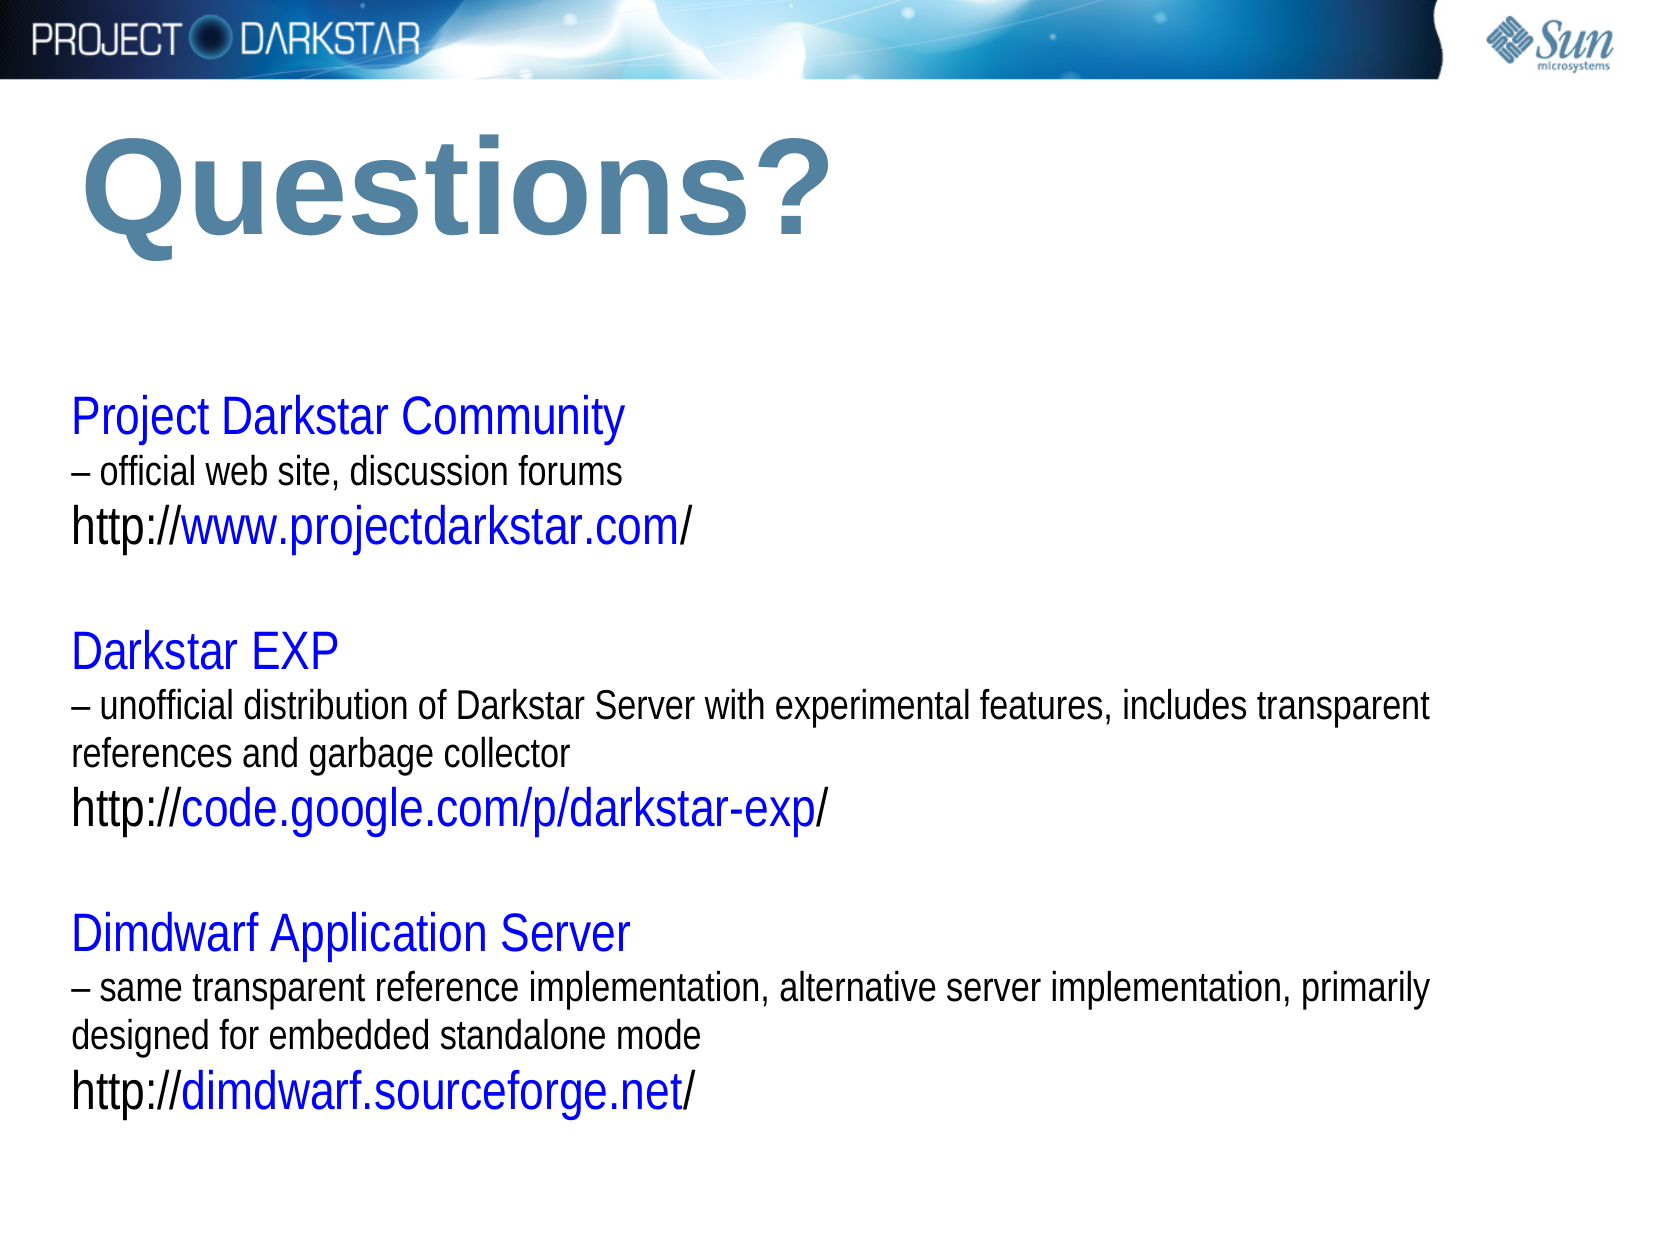

# Questions?
Project Darkstar Community
– official web site, discussion forums
http://www.projectdarkstar.com/
Darkstar EXP
– unofficial distribution of Darkstar Server with experimental features, includes transparent references and garbage collector
http://code.google.com/p/darkstar-exp/
Dimdwarf Application Server
– same transparent reference implementation, alternative server implementation, primarily designed for embedded standalone mode
http://dimdwarf.sourceforge.net/